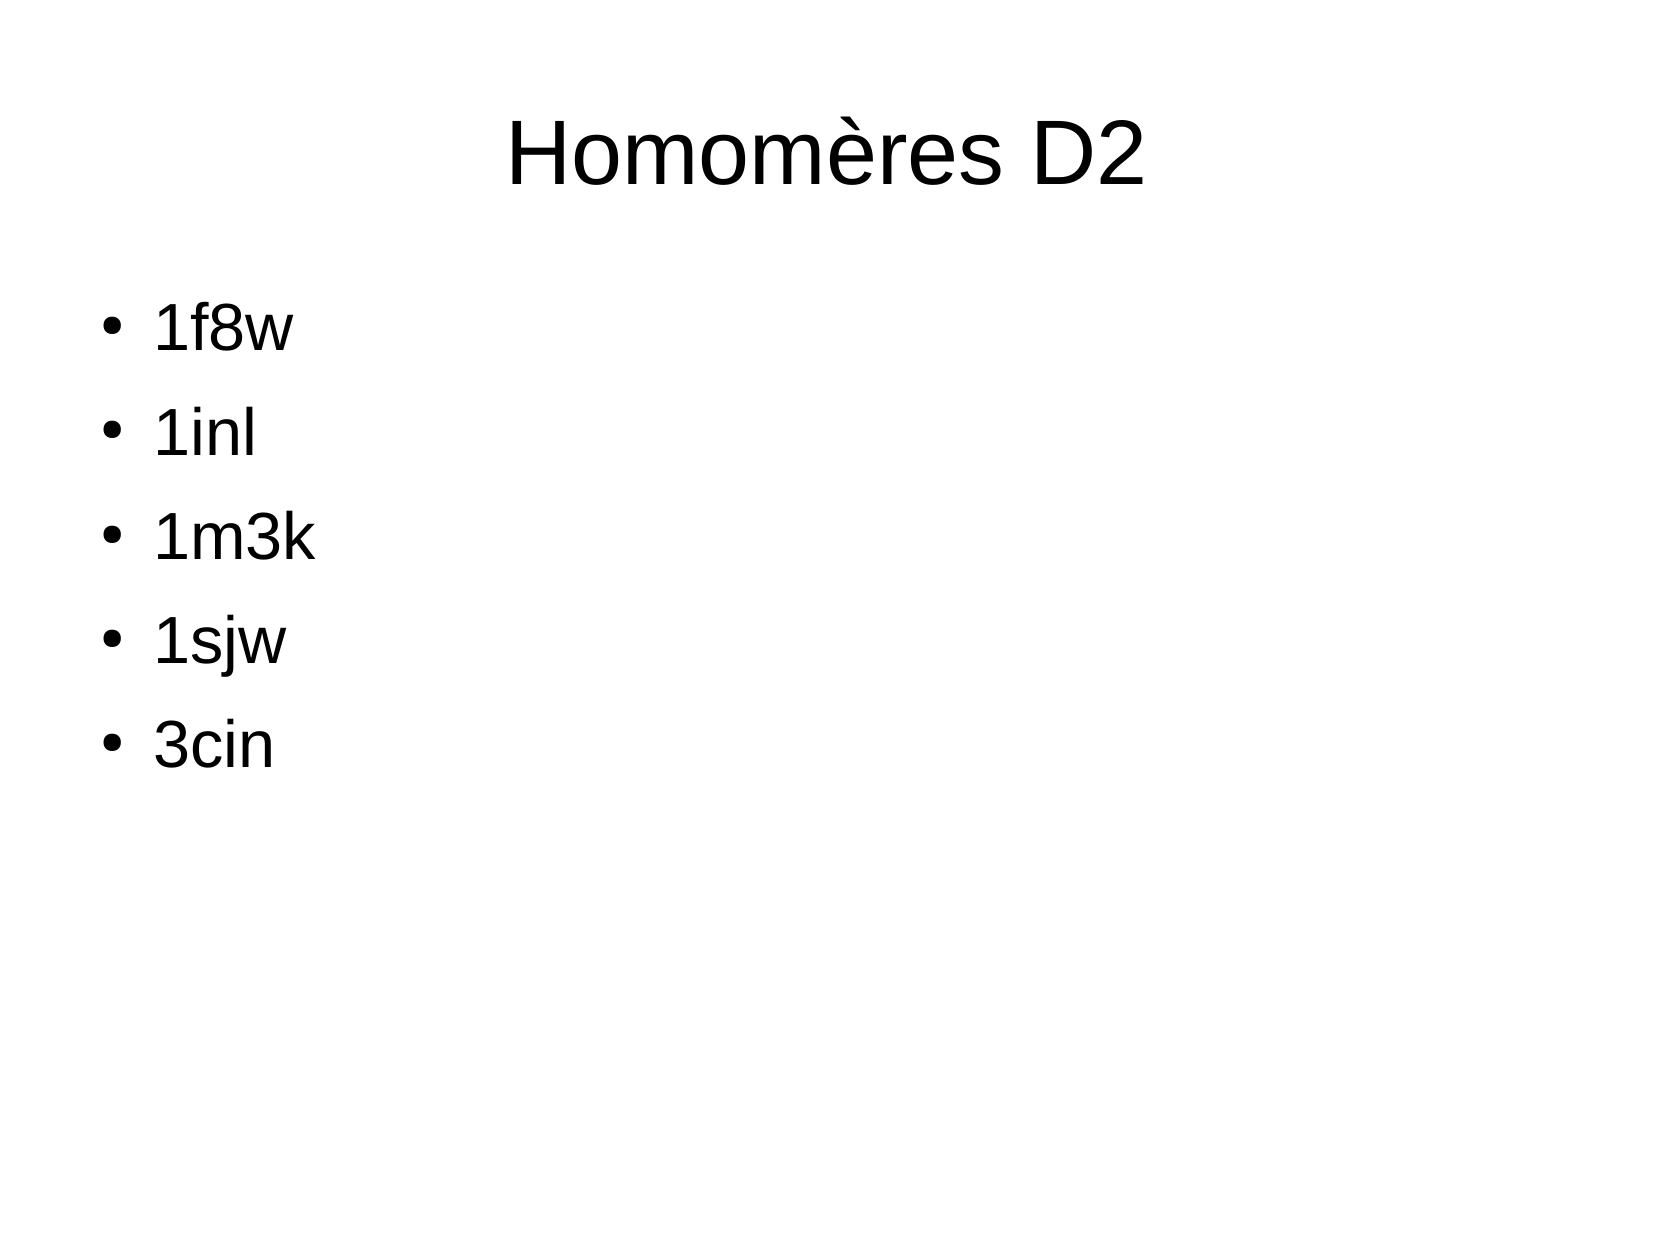

# Homomères D2
1f8w
1inl
1m3k
1sjw
3cin